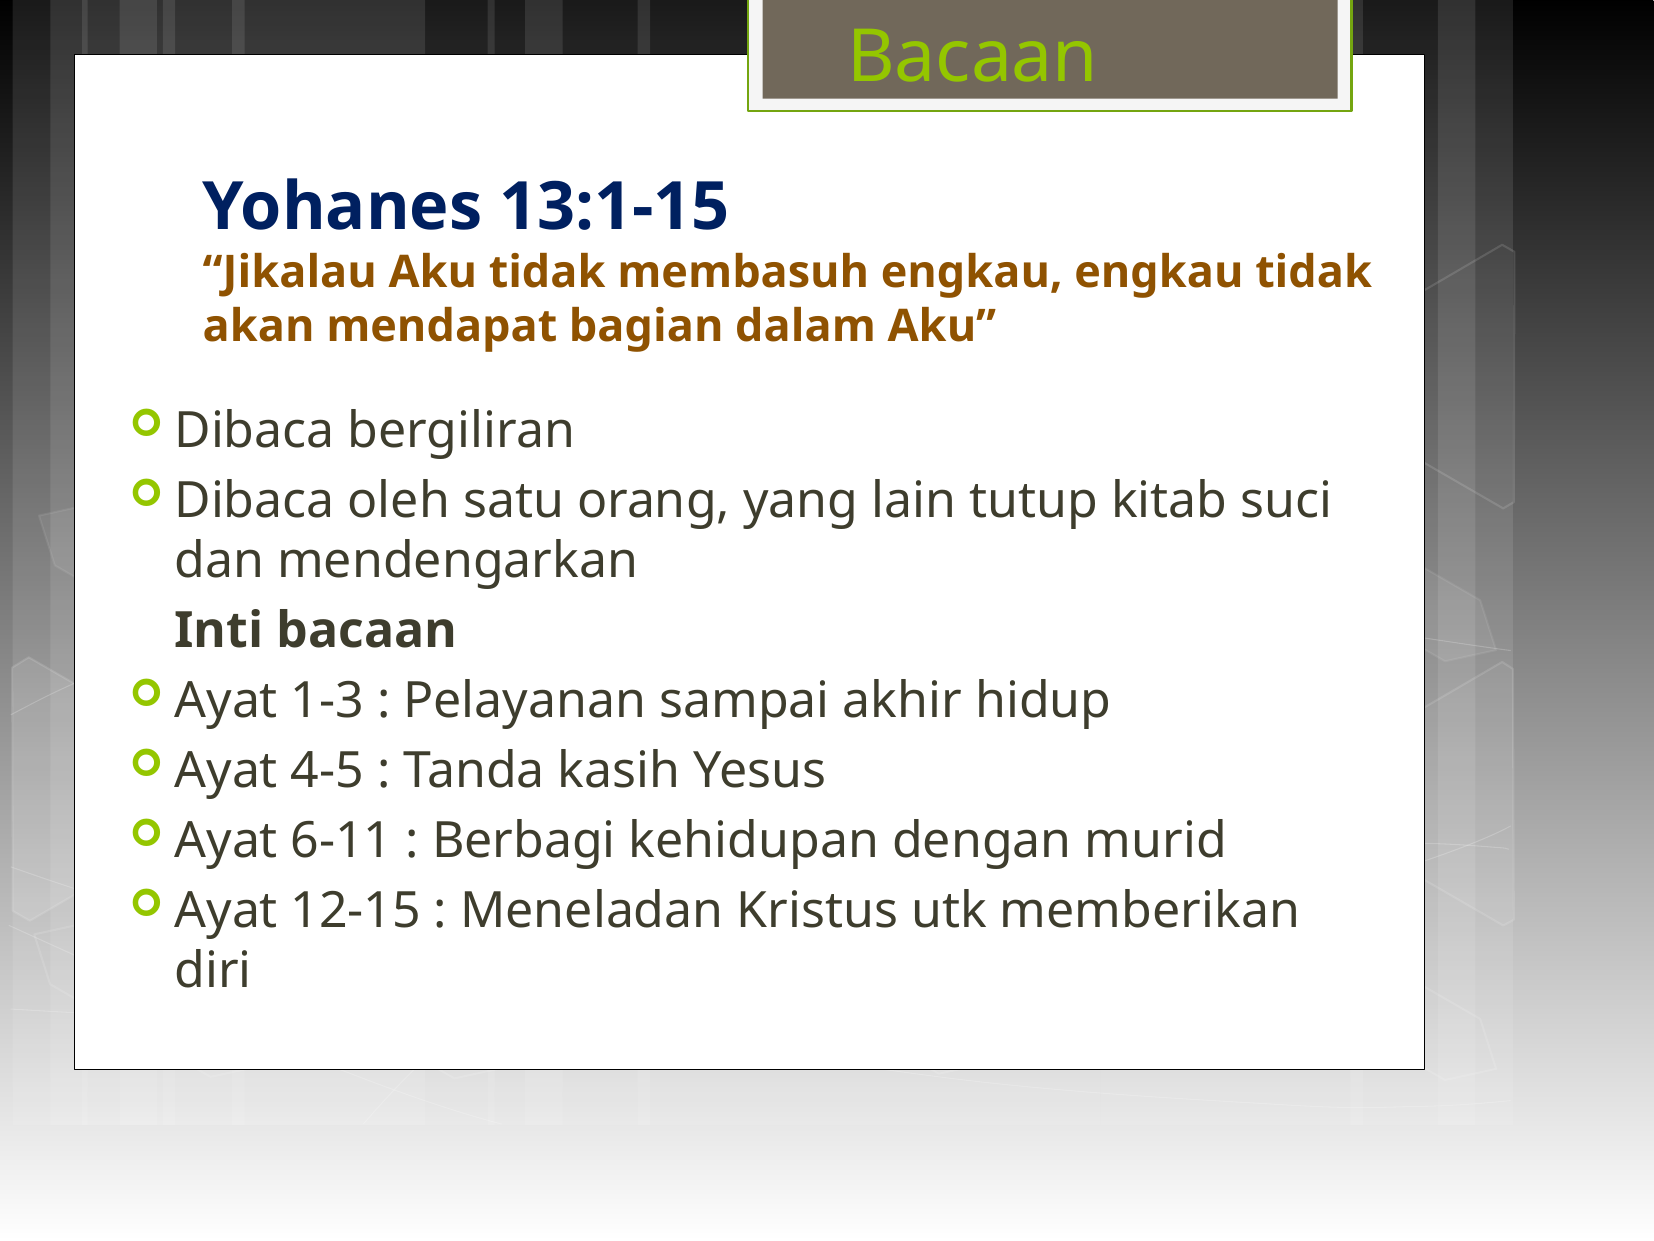

# Bacaan
Yohanes 13:1-15
“Jikalau Aku tidak membasuh engkau, engkau tidak akan mendapat bagian dalam Aku”
Dibaca bergiliran
Dibaca oleh satu orang, yang lain tutup kitab suci dan mendengarkan
Inti bacaan
Ayat 1-3 : Pelayanan sampai akhir hidup
Ayat 4-5 : Tanda kasih Yesus
Ayat 6-11 : Berbagi kehidupan dengan murid
Ayat 12-15 : Meneladan Kristus utk memberikan diri